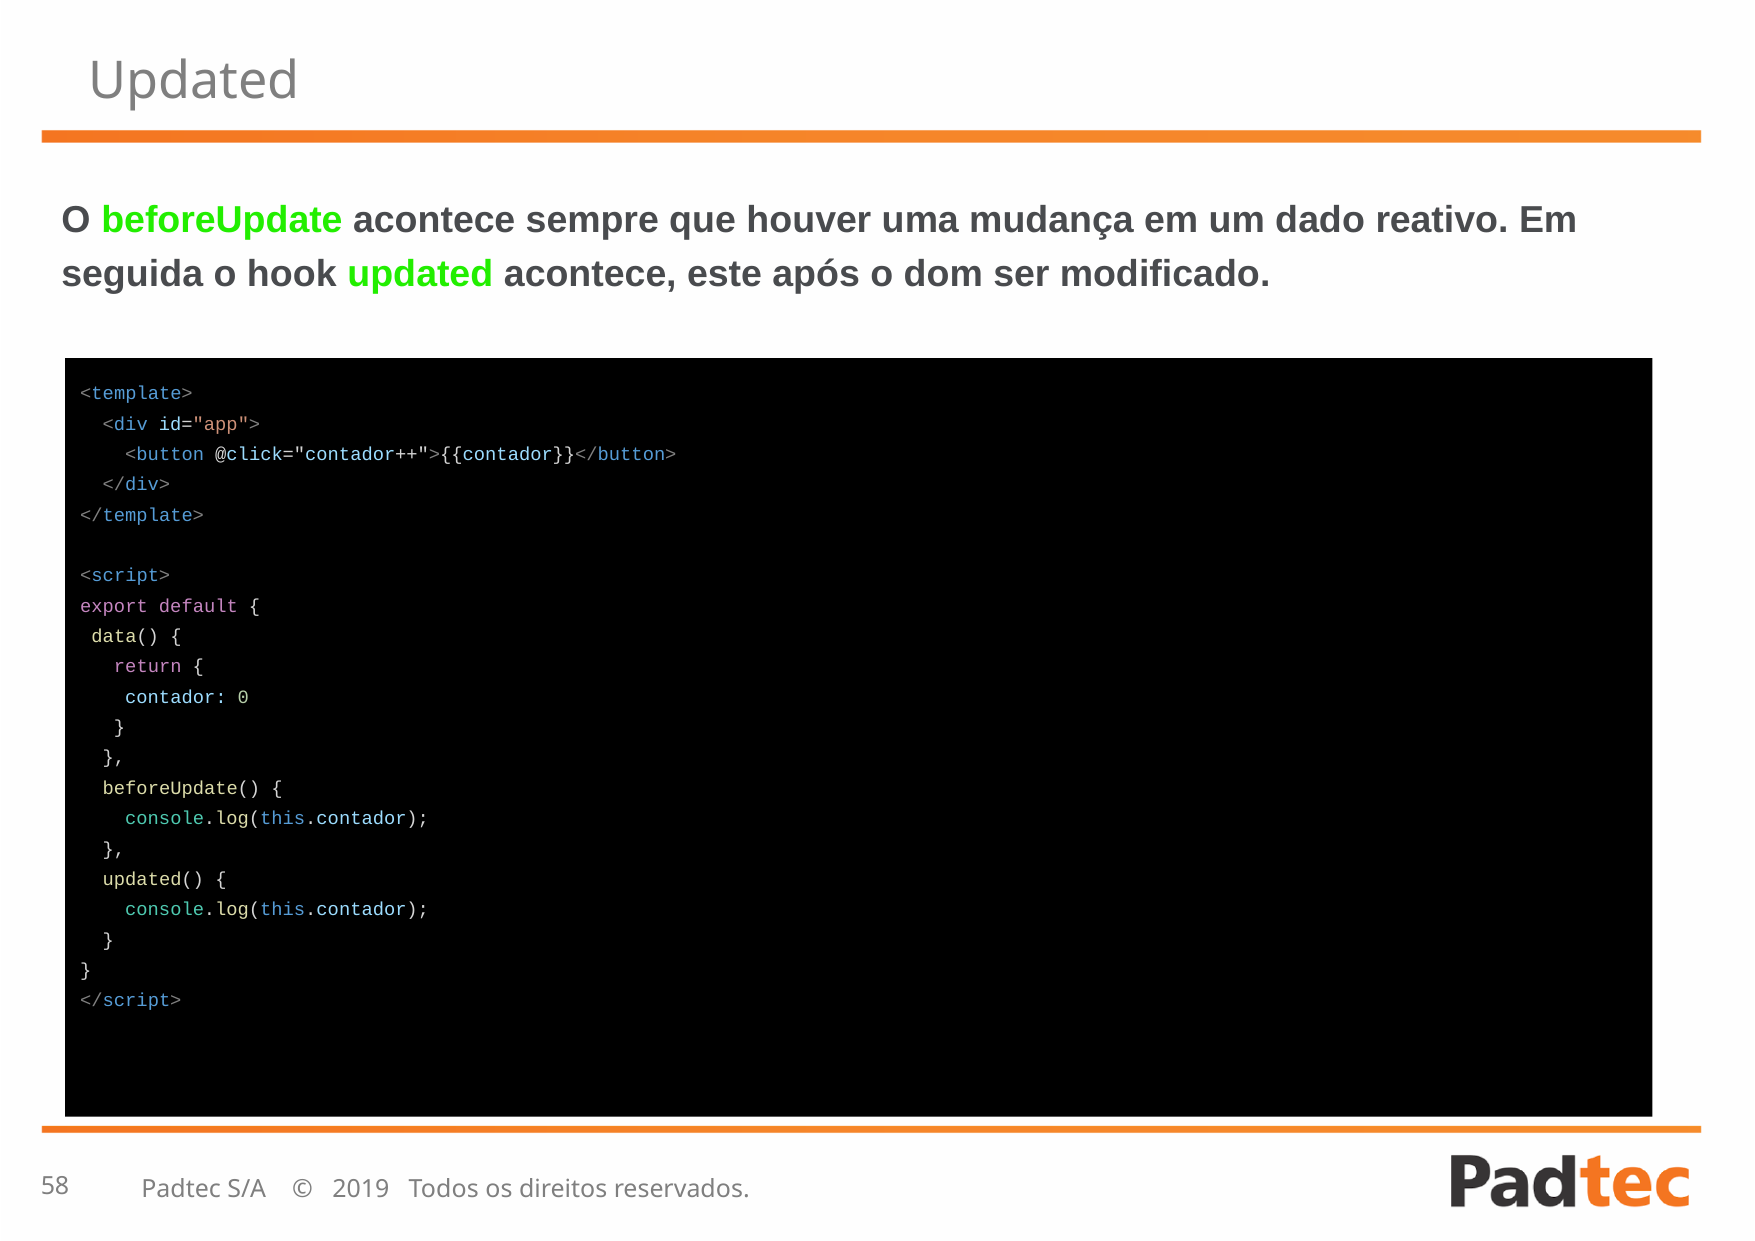

# Updated
O beforeUpdate acontece sempre que houver uma mudança em um dado reativo. Em seguida o hook updated acontece, este após o dom ser modificado.
<template>
 <div id="app">
 <button @click="contador++">{{contador}}</button>
 </div>
</template>
<script>
export default {
 data() {
 return {
 contador: 0
 }
 },
 beforeUpdate() {
 console.log(this.contador);
 },
 updated() {
 console.log(this.contador);
 }
}
</script>